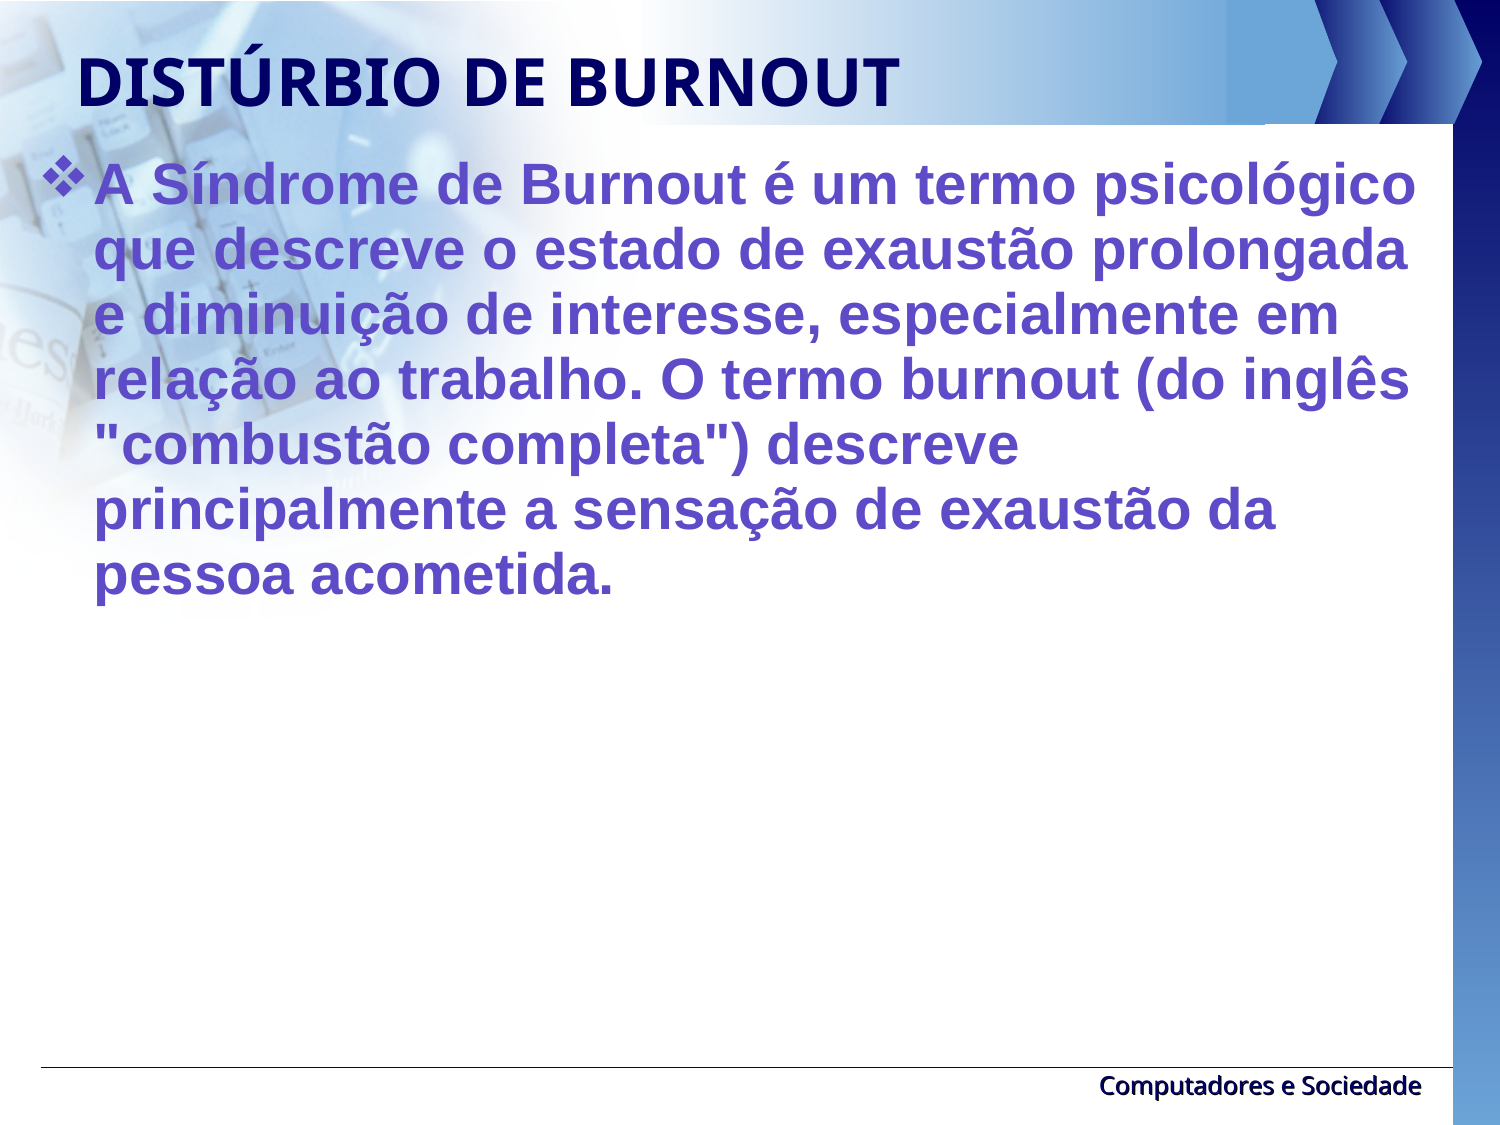

# DISTÚRBIO DE BURNOUT
A Síndrome de Burnout é um termo psicológico que descreve o estado de exaustão prolongada e diminuição de interesse, especialmente em relação ao trabalho. O termo burnout (do inglês "combustão completa") descreve principalmente a sensação de exaustão da pessoa acometida.